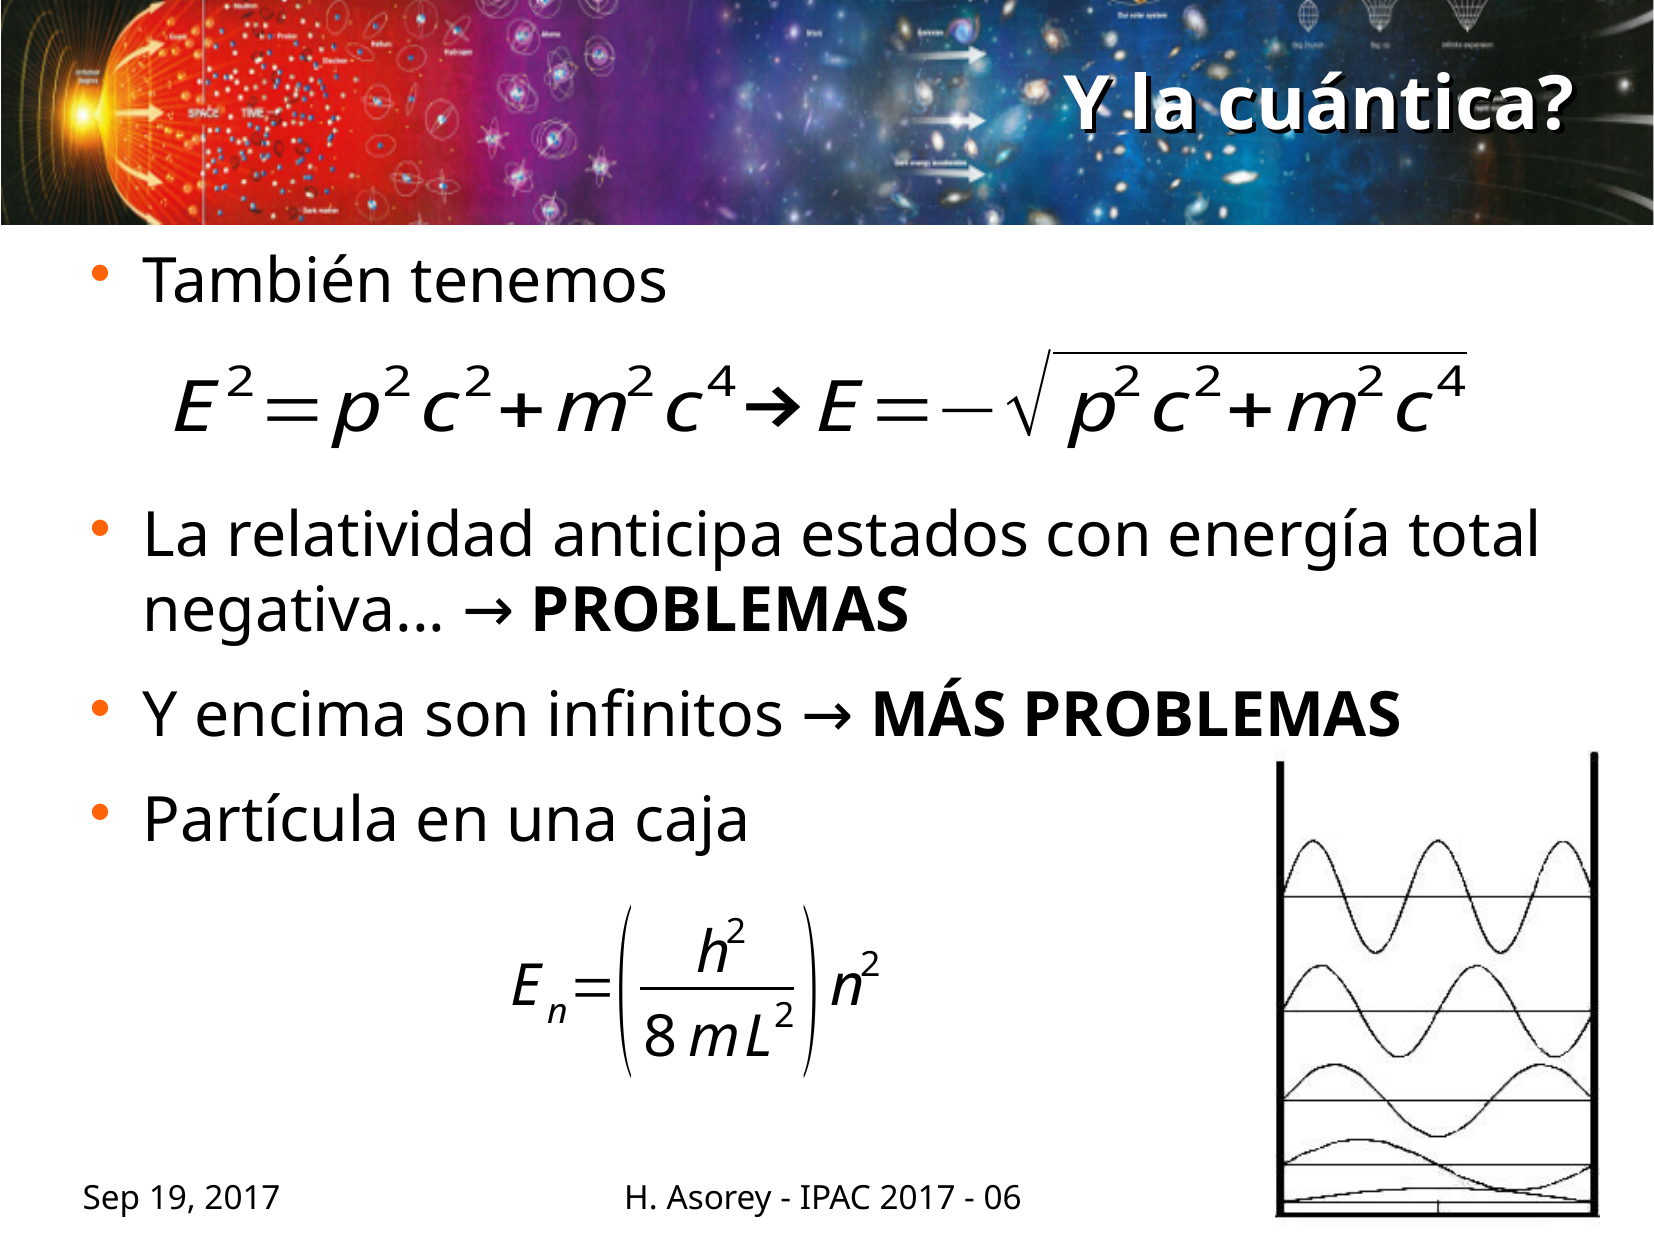

# Y la cuántica?
También tenemos
La relatividad anticipa estados con energía total negativa... → PROBLEMAS
Y encima son infinitos → MÁS PROBLEMAS
Partícula en una caja
Sep 19, 2017
H. Asorey - IPAC 2017 - 06
4